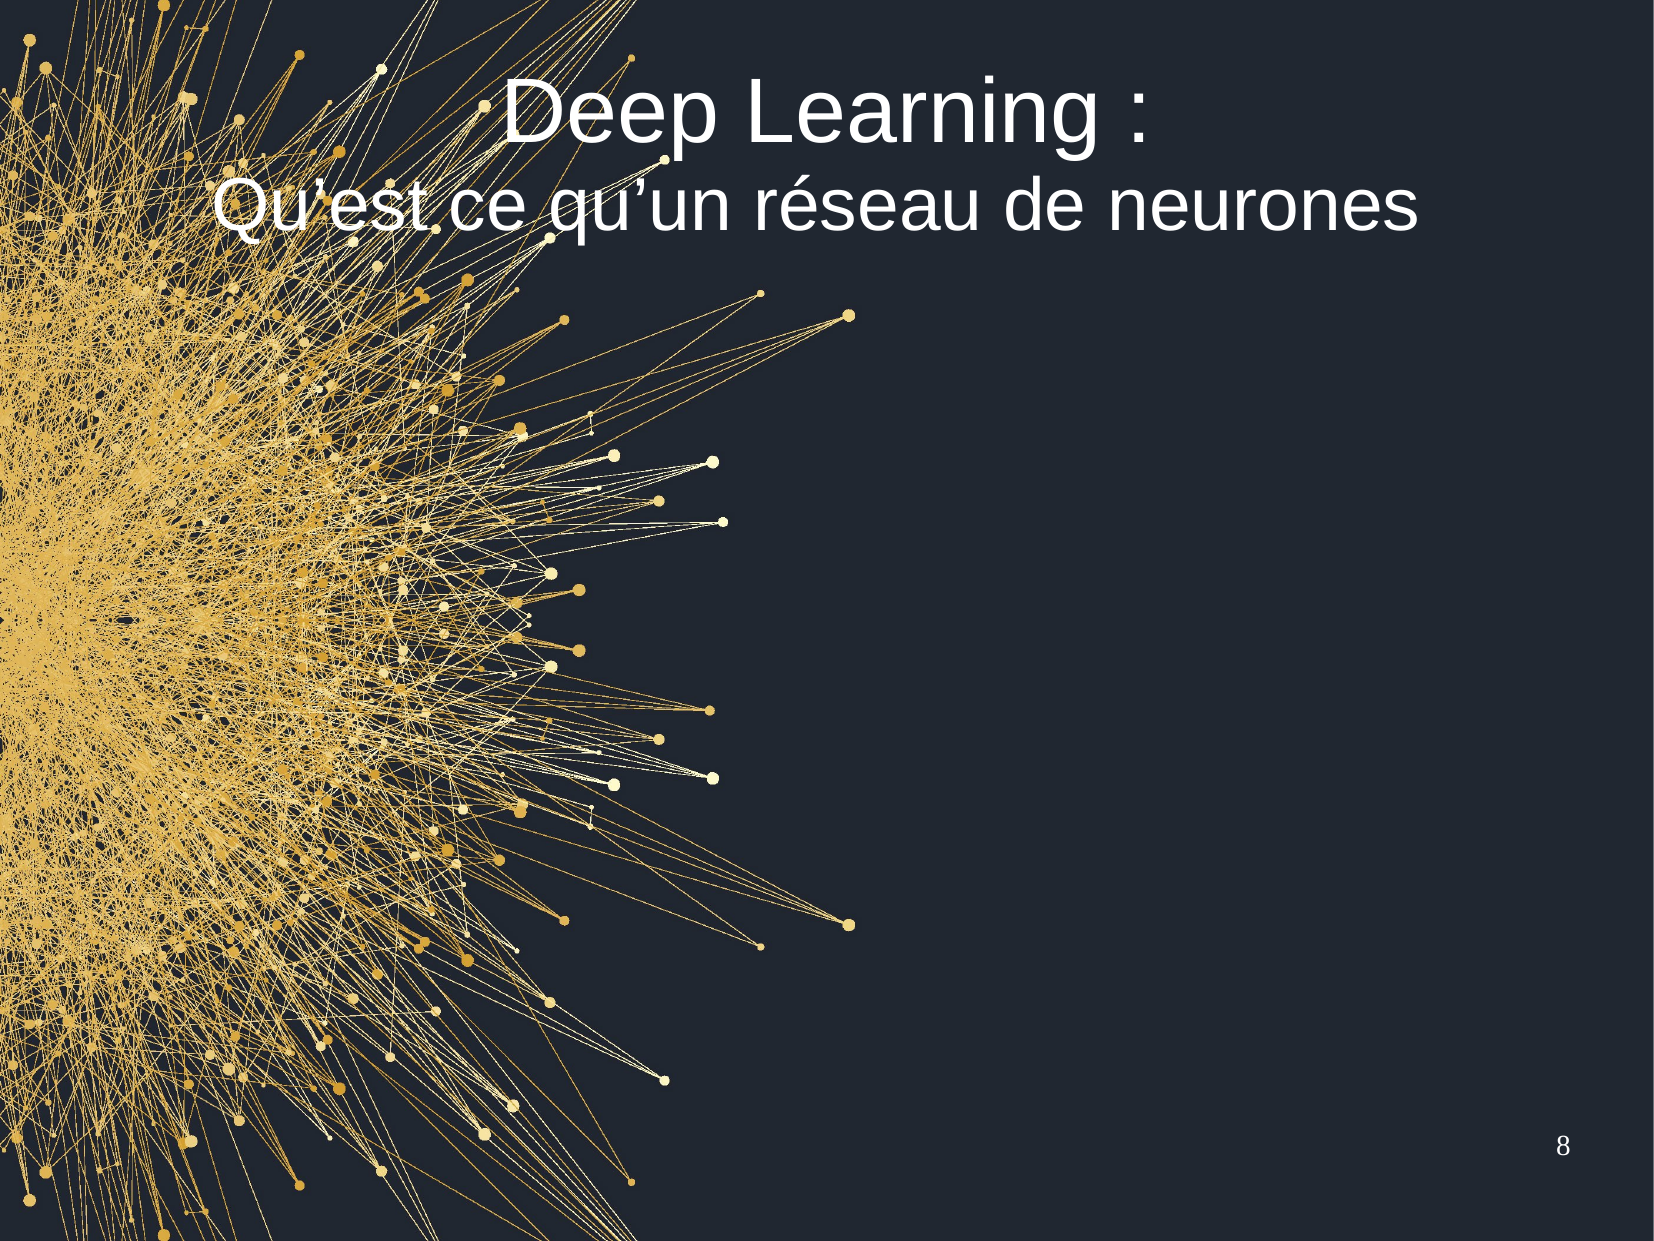

# Deep Learning : Qu’est ce qu’un réseau de neurones
8